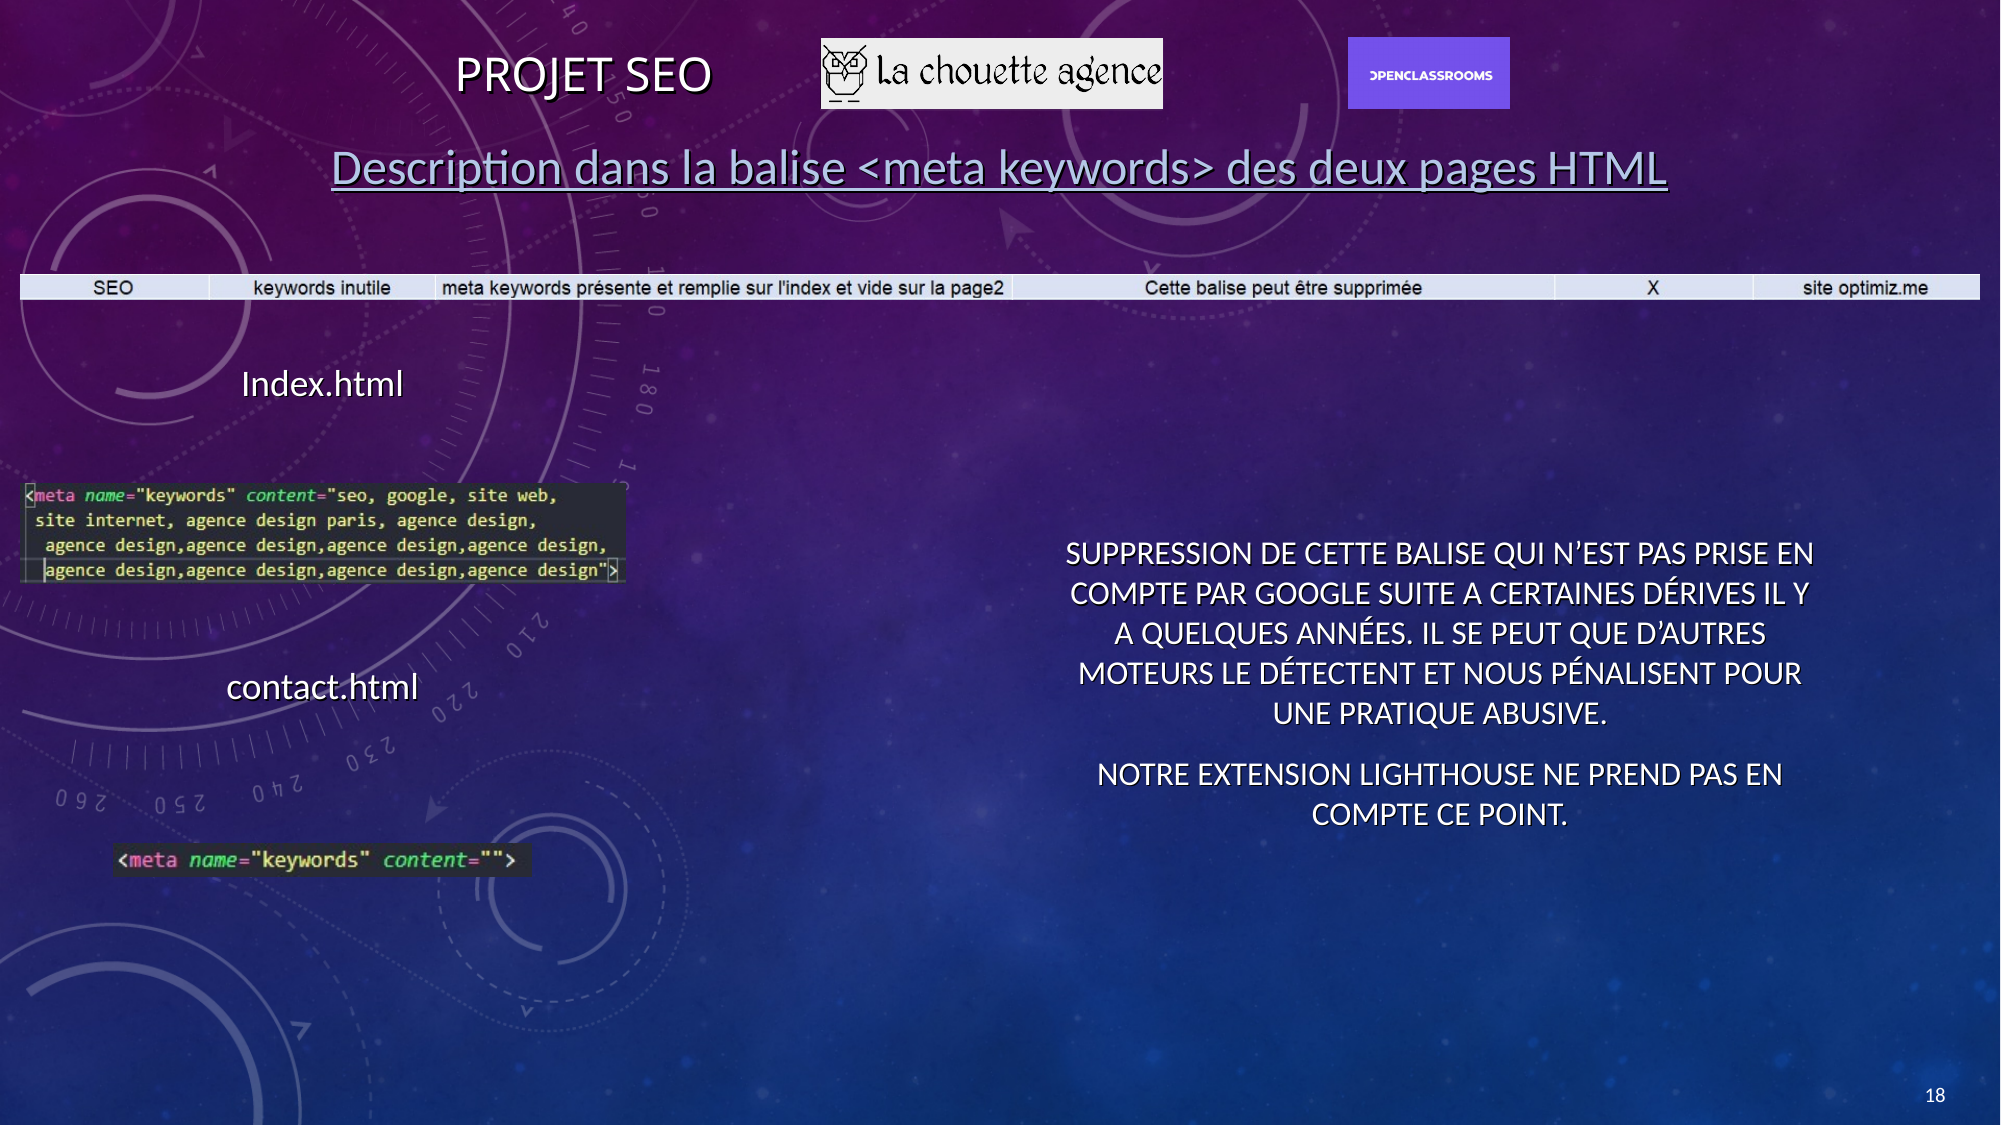

# Projet SEO					 avec
Description dans la balise <meta keywords> des deux pages HTML
Index.html
Suppression de cette balise qui n’est pas prise en compte par Google suite a certaines dérives il y a quelques années. Il se peut que d’autres moteurs le détectent et nous pénalisent pour une pratique abusive.
Notre extension Lighthouse ne prend pas en compte ce point.
contact.html